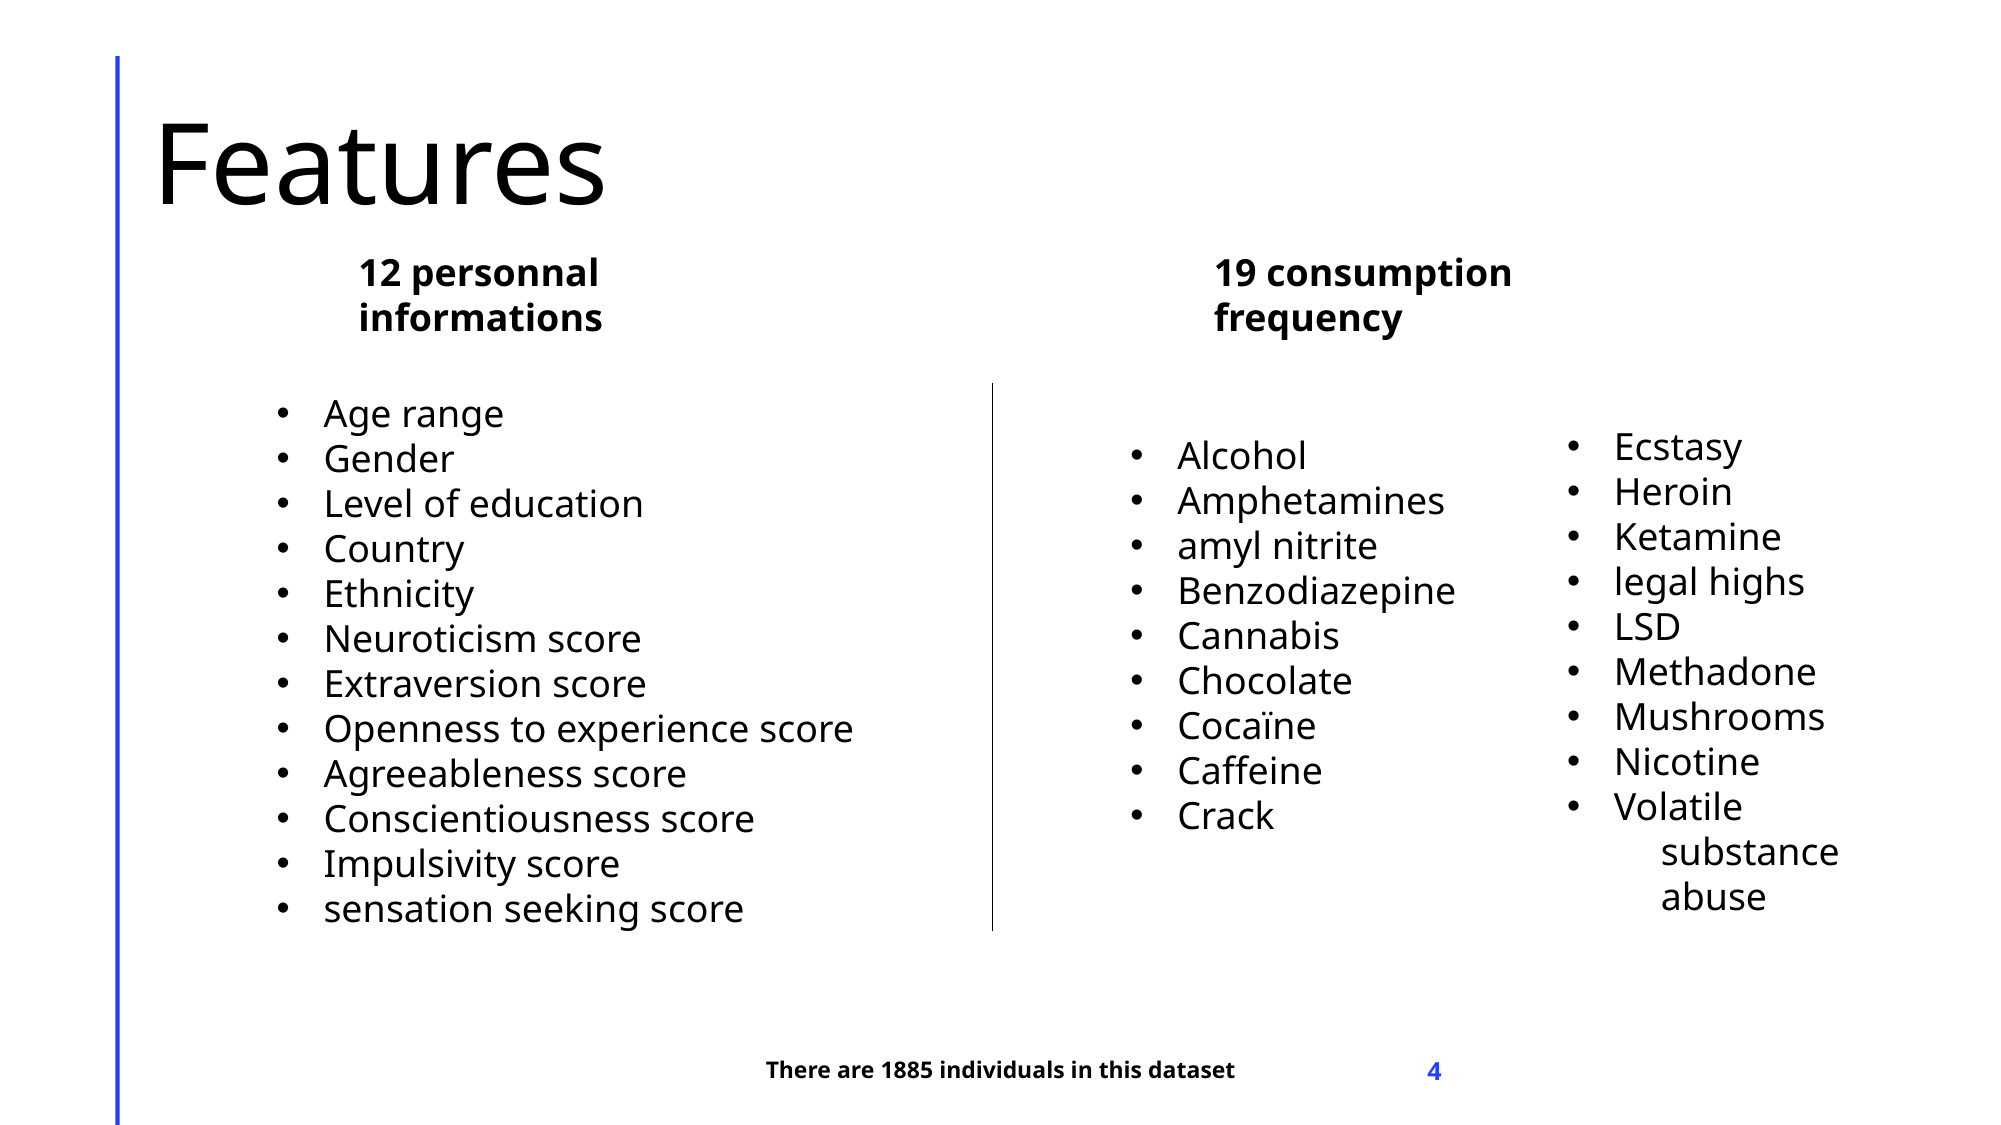

# Features
12 personnal informations
19 consumption frequency
Age range
Gender
Level of education
Country
Ethnicity
Neuroticism score
Extraversion score
Openness to experience score
Agreeableness score
Conscientiousness score
Impulsivity score
sensation seeking score
Ecstasy
Heroin
Ketamine
legal highs
LSD
Methadone
Mushrooms
Nicotine
Volatile substance abuse
Alcohol
Amphetamines
amyl nitrite
Benzodiazepine
Cannabis
Chocolate
Cocaïne
Caffeine
Crack
There are 1885 individuals in this dataset